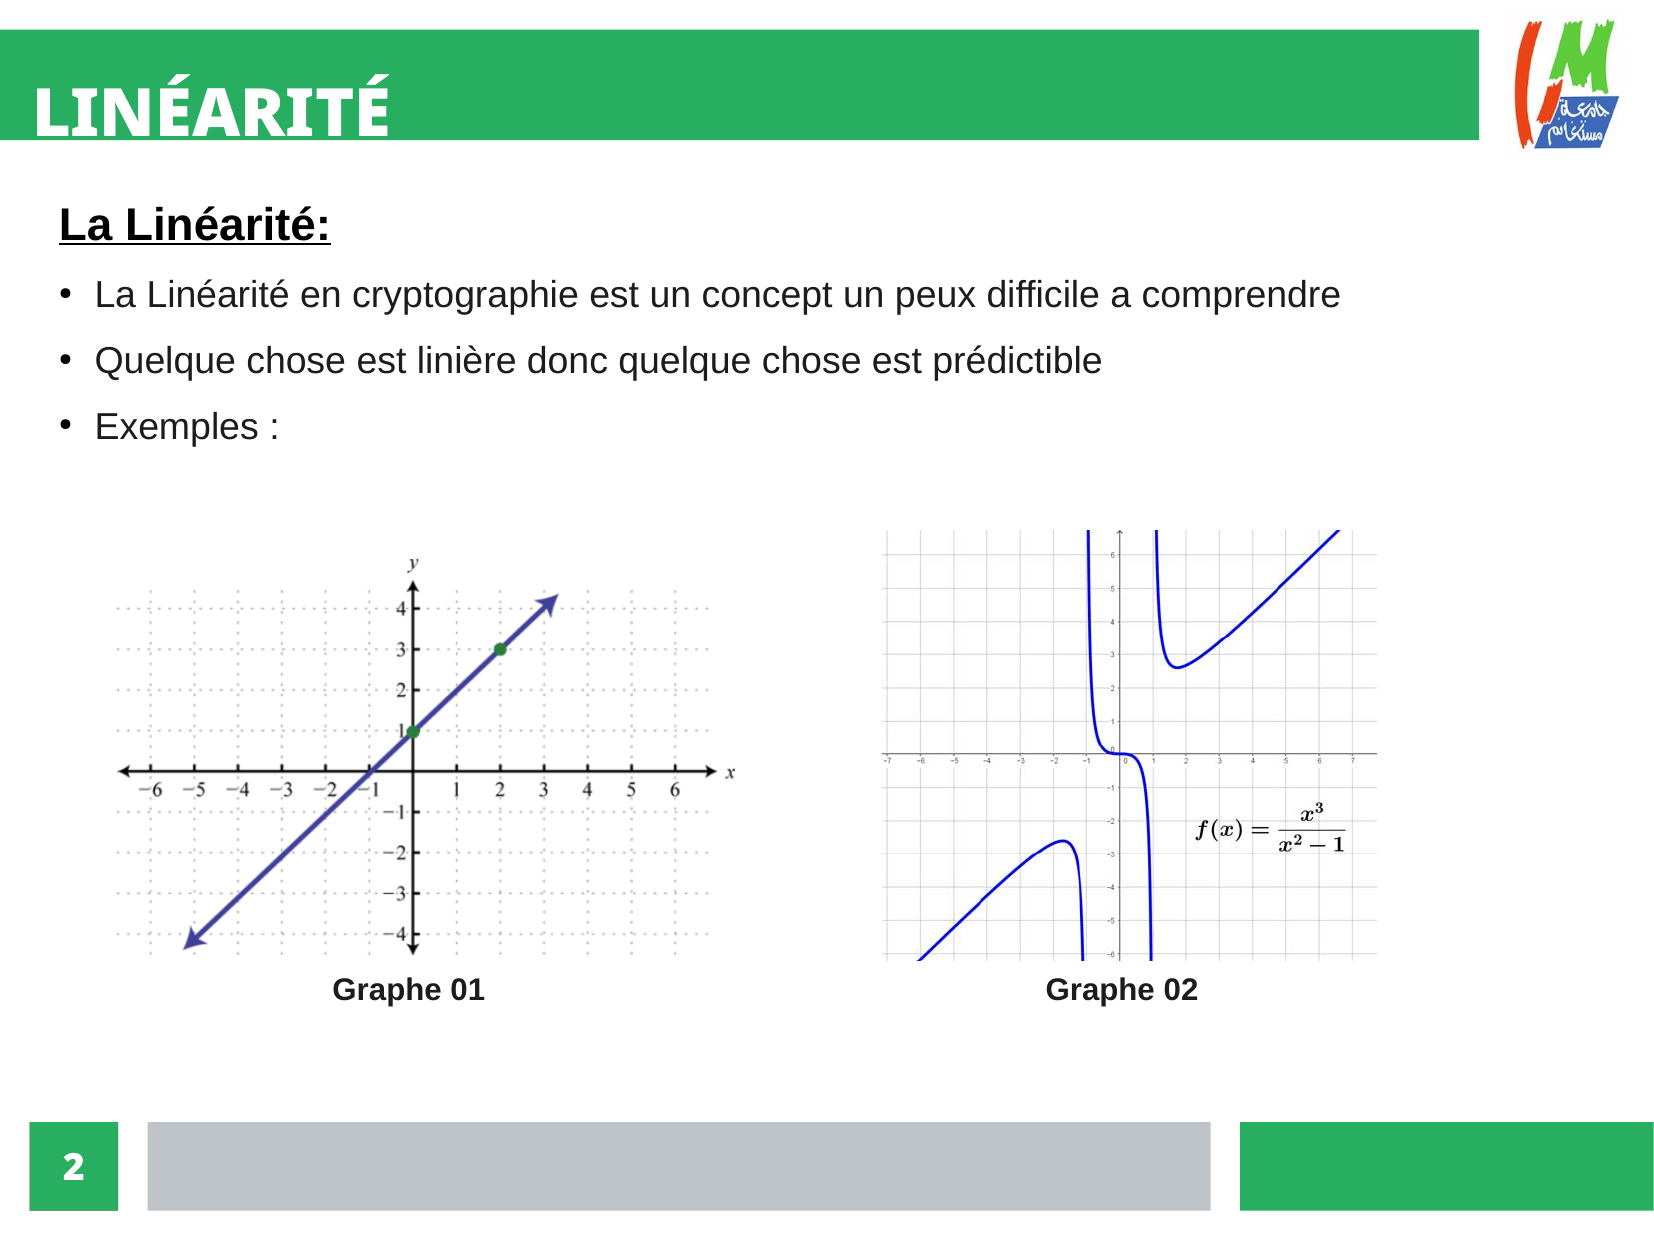

# LINÉARITÉ
La Linéarité:
La Linéarité en cryptographie est un concept un peux difficile a comprendre
Quelque chose est linière donc quelque chose est prédictible
Exemples :
 Graphe 01 Graphe 02
2